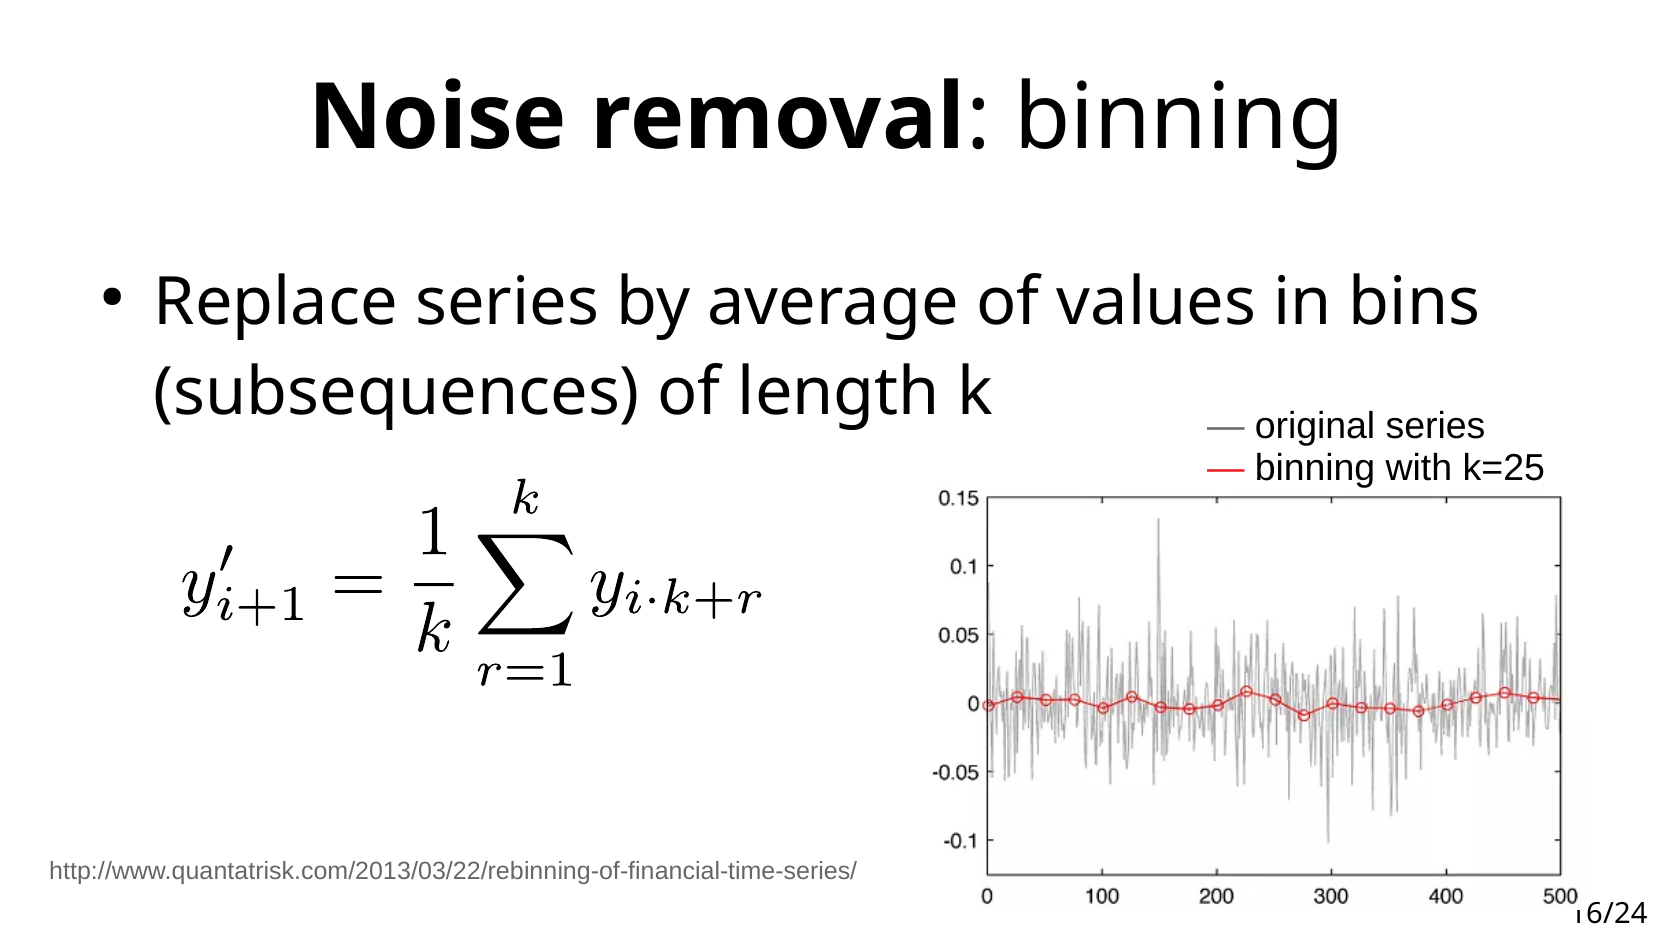

# Noise removal: binning
Replace series by average of values in bins (subsequences) of length k
— original series
— binning with k=25
http://www.quantatrisk.com/2013/03/22/rebinning-of-financial-time-series/
16